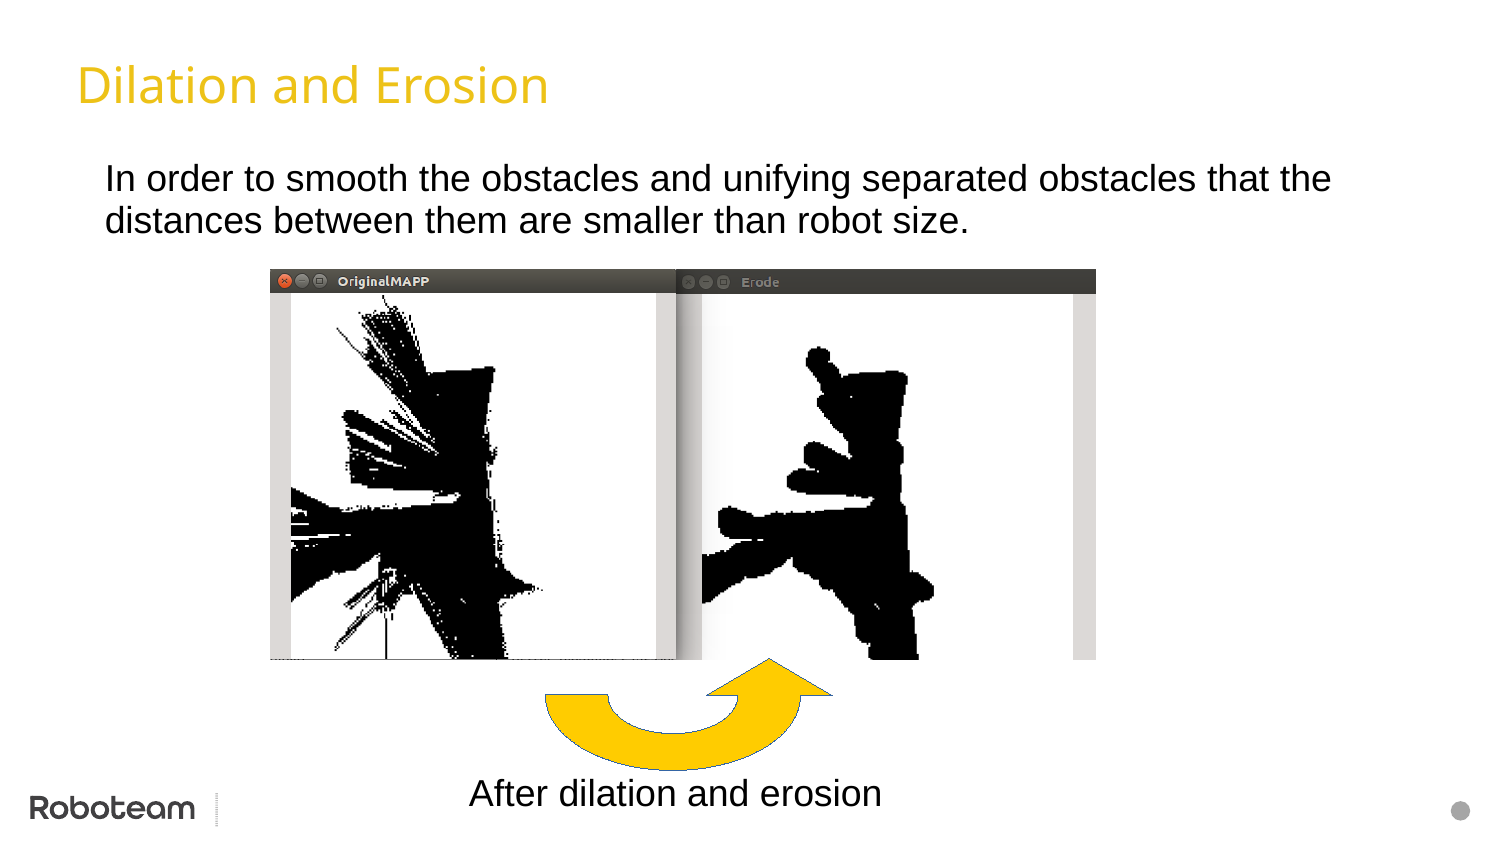

# Dilation and Erosion
In order to smooth the obstacles and unifying separated obstacles that the distances between them are smaller than robot size.
After dilation and erosion